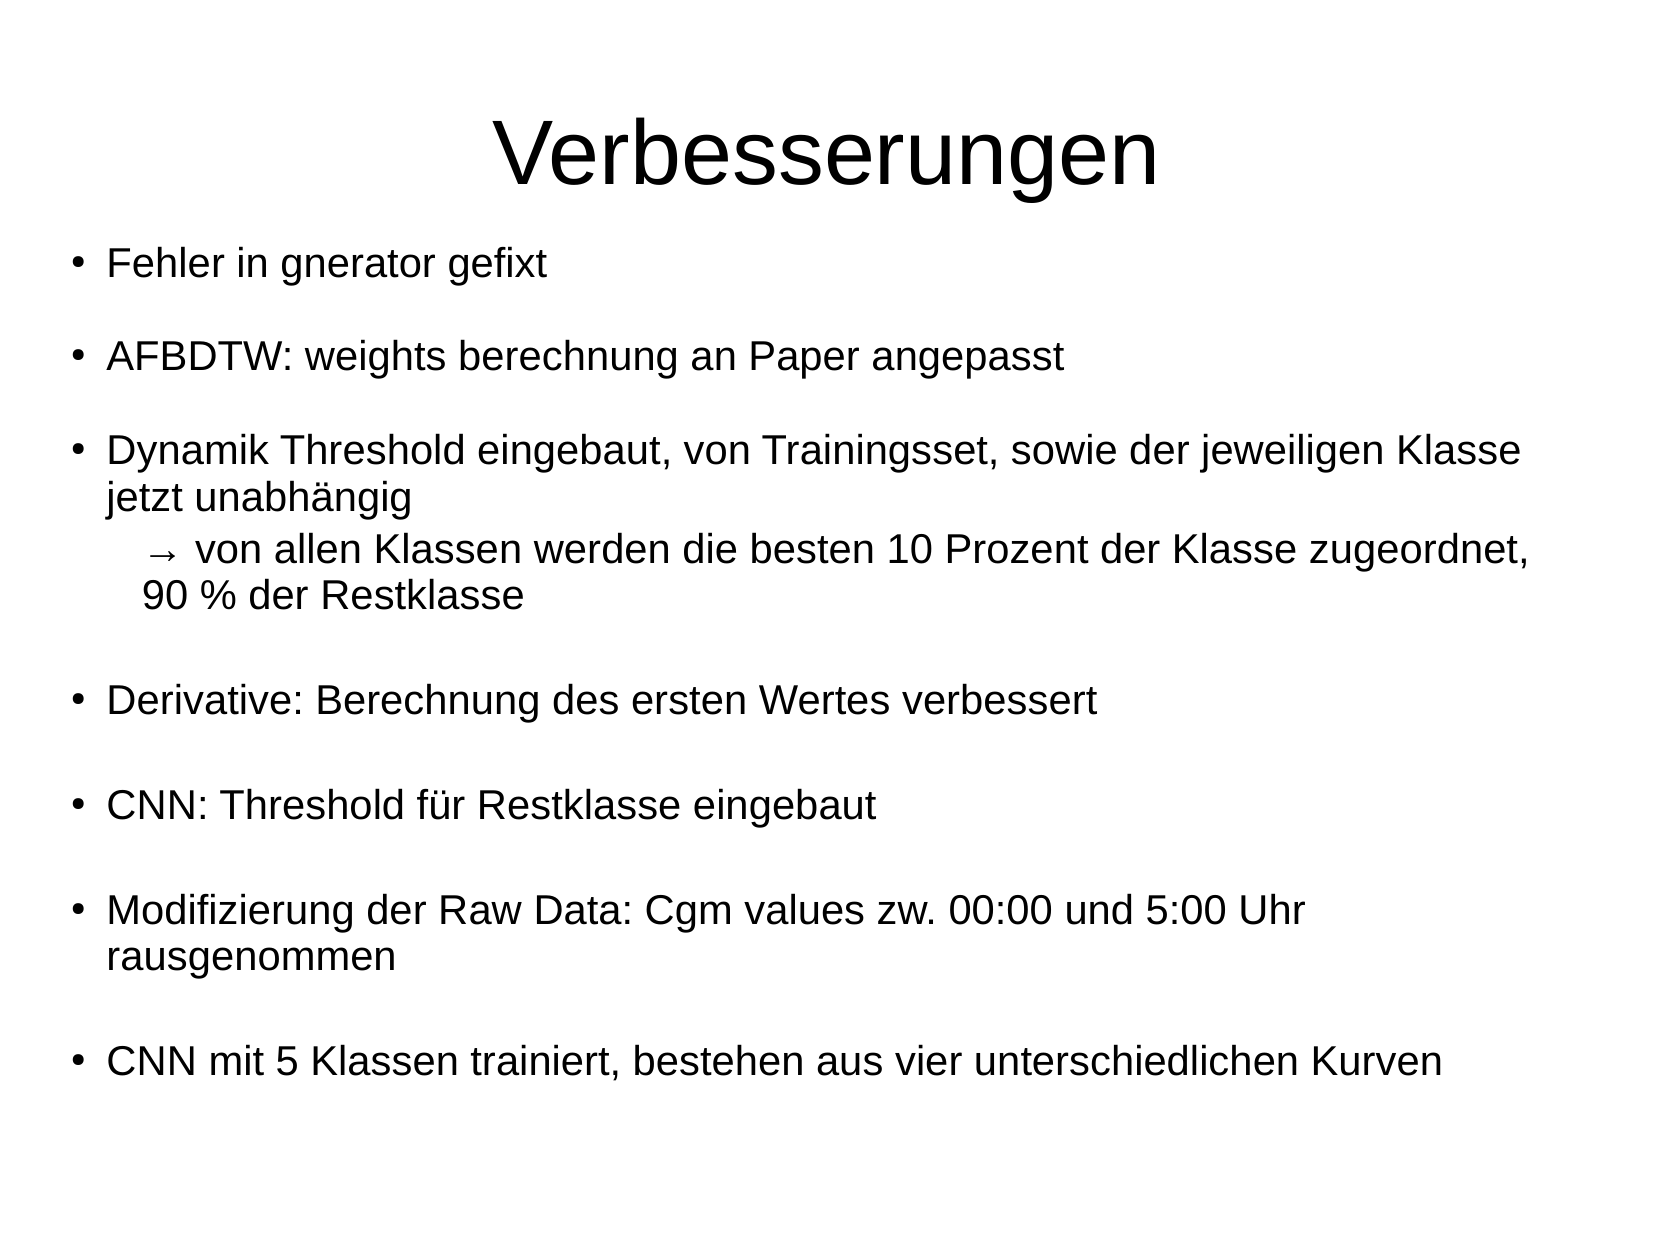

# Verbesserungen
Fehler in gnerator gefixt
AFBDTW: weights berechnung an Paper angepasst
Dynamik Threshold eingebaut, von Trainingsset, sowie der jeweiligen Klasse jetzt unabhängig
→ von allen Klassen werden die besten 10 Prozent der Klasse zugeordnet, 90 % der Restklasse
Derivative: Berechnung des ersten Wertes verbessert
CNN: Threshold für Restklasse eingebaut
Modifizierung der Raw Data: Cgm values zw. 00:00 und 5:00 Uhr rausgenommen
CNN mit 5 Klassen trainiert, bestehen aus vier unterschiedlichen Kurven